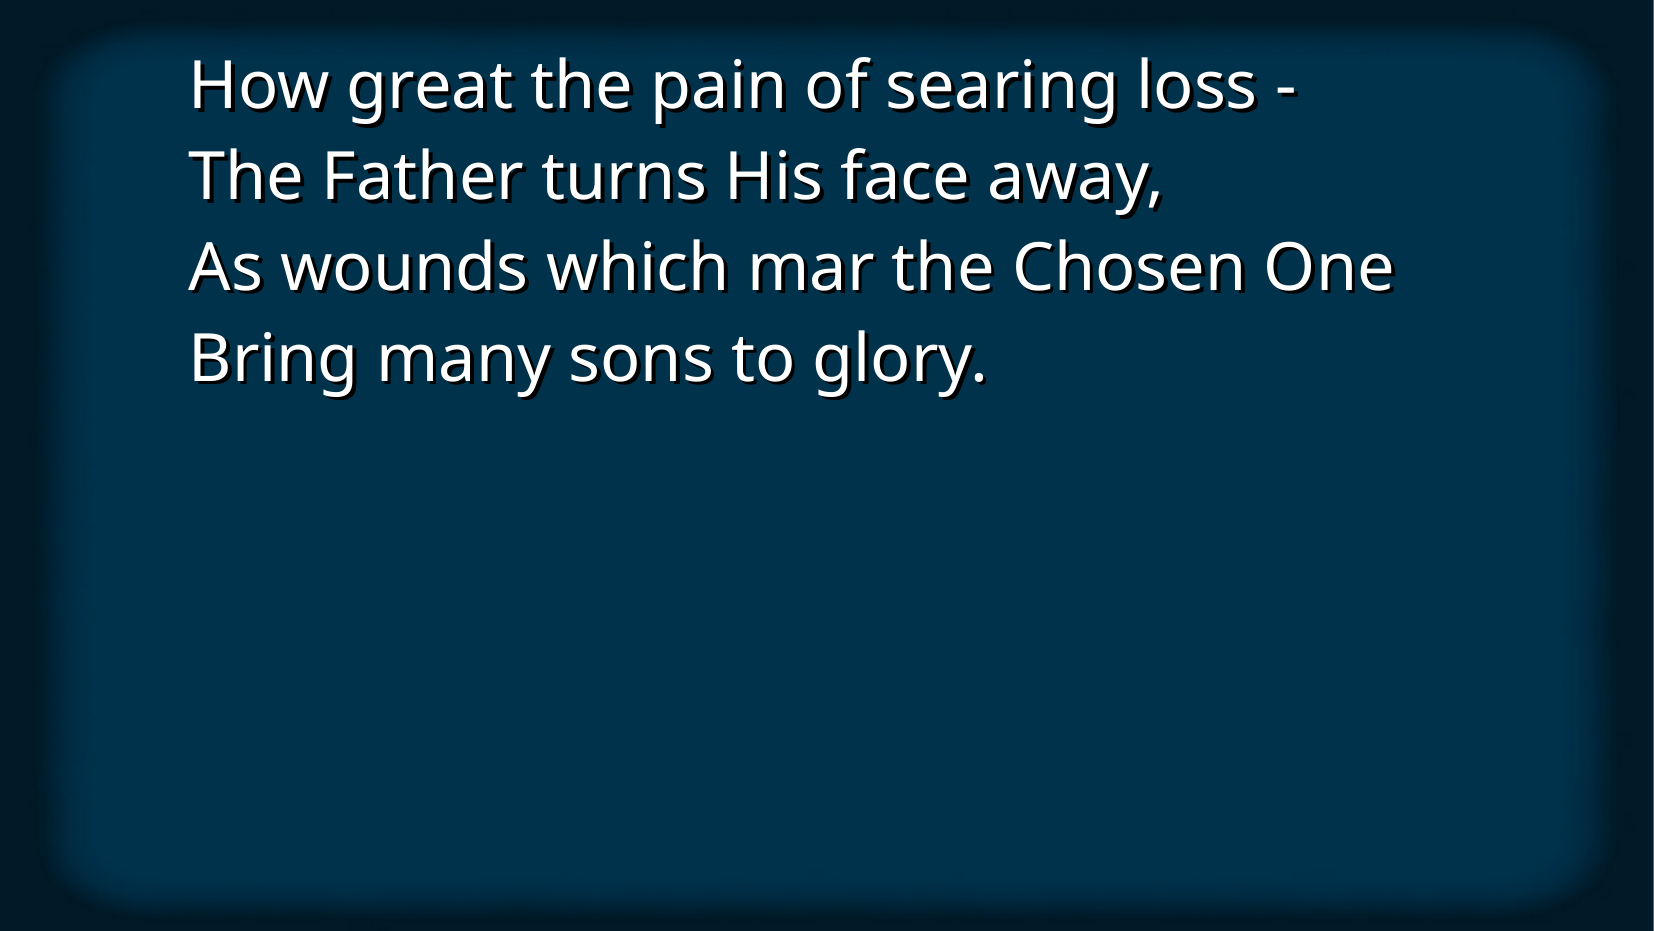

How great the pain of searing loss -
 The Father turns His face away,
 As wounds which mar the Chosen One
 Bring many sons to glory.